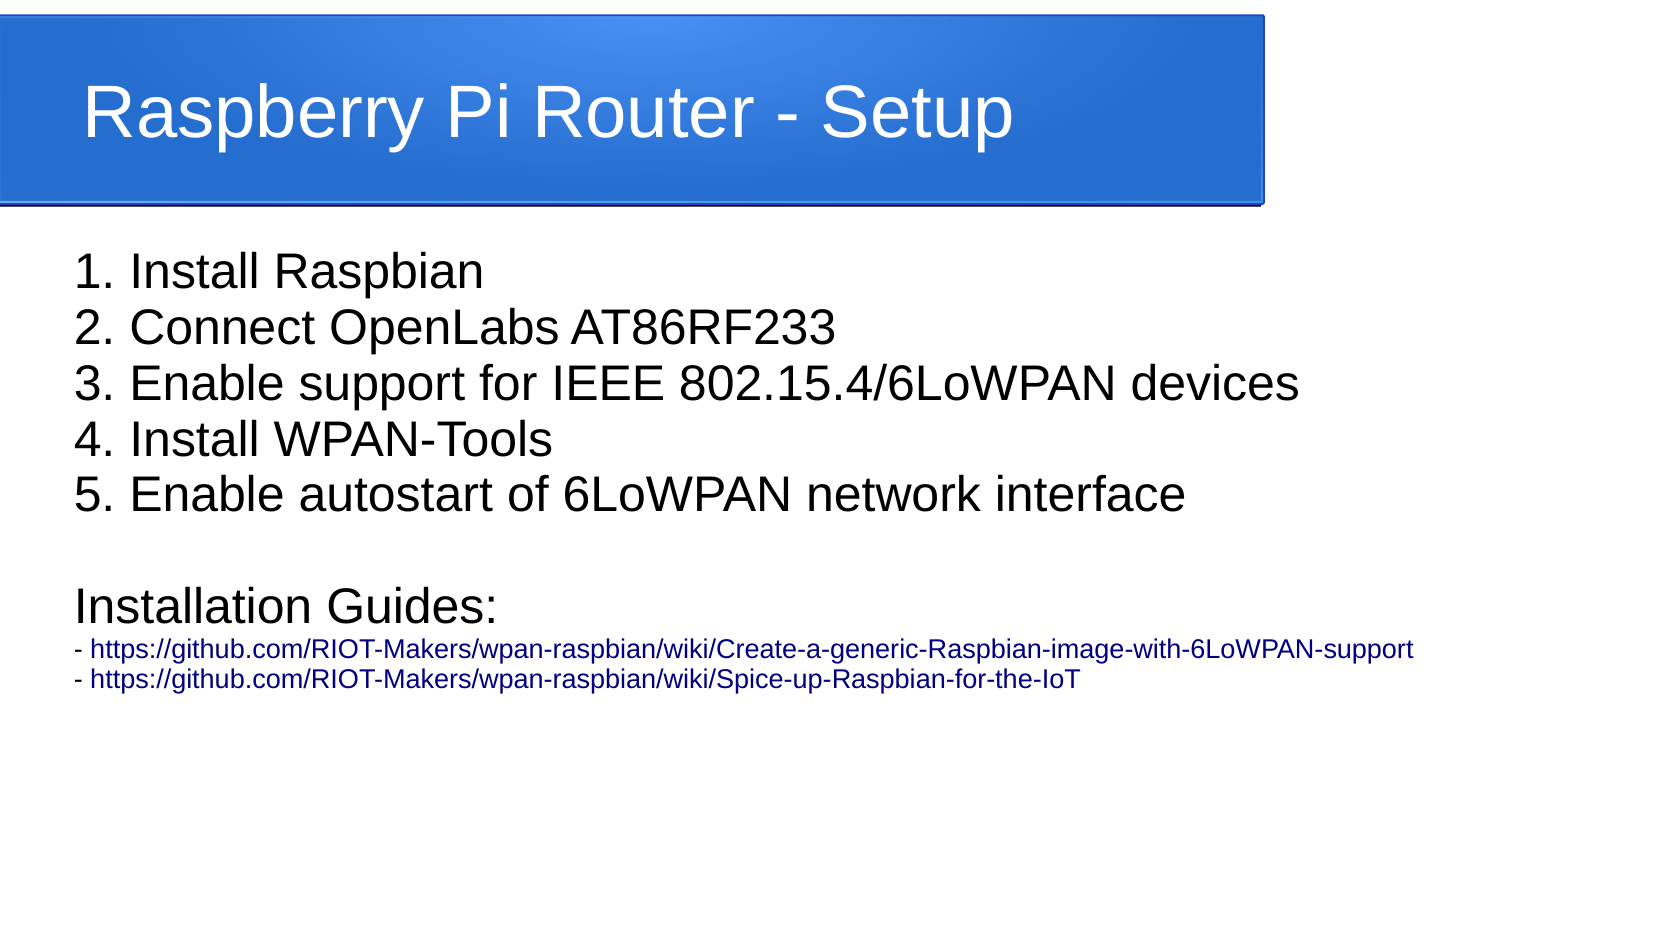

# Raspberry Pi Router - Setup
1. Install Raspbian
2. Connect OpenLabs AT86RF233
3. Enable support for IEEE 802.15.4/6LoWPAN devices
4. Install WPAN-Tools
5. Enable autostart of 6LoWPAN network interface
Installation Guides:
- https://github.com/RIOT-Makers/wpan-raspbian/wiki/Create-a-generic-Raspbian-image-with-6LoWPAN-support
- https://github.com/RIOT-Makers/wpan-raspbian/wiki/Spice-up-Raspbian-for-the-IoT